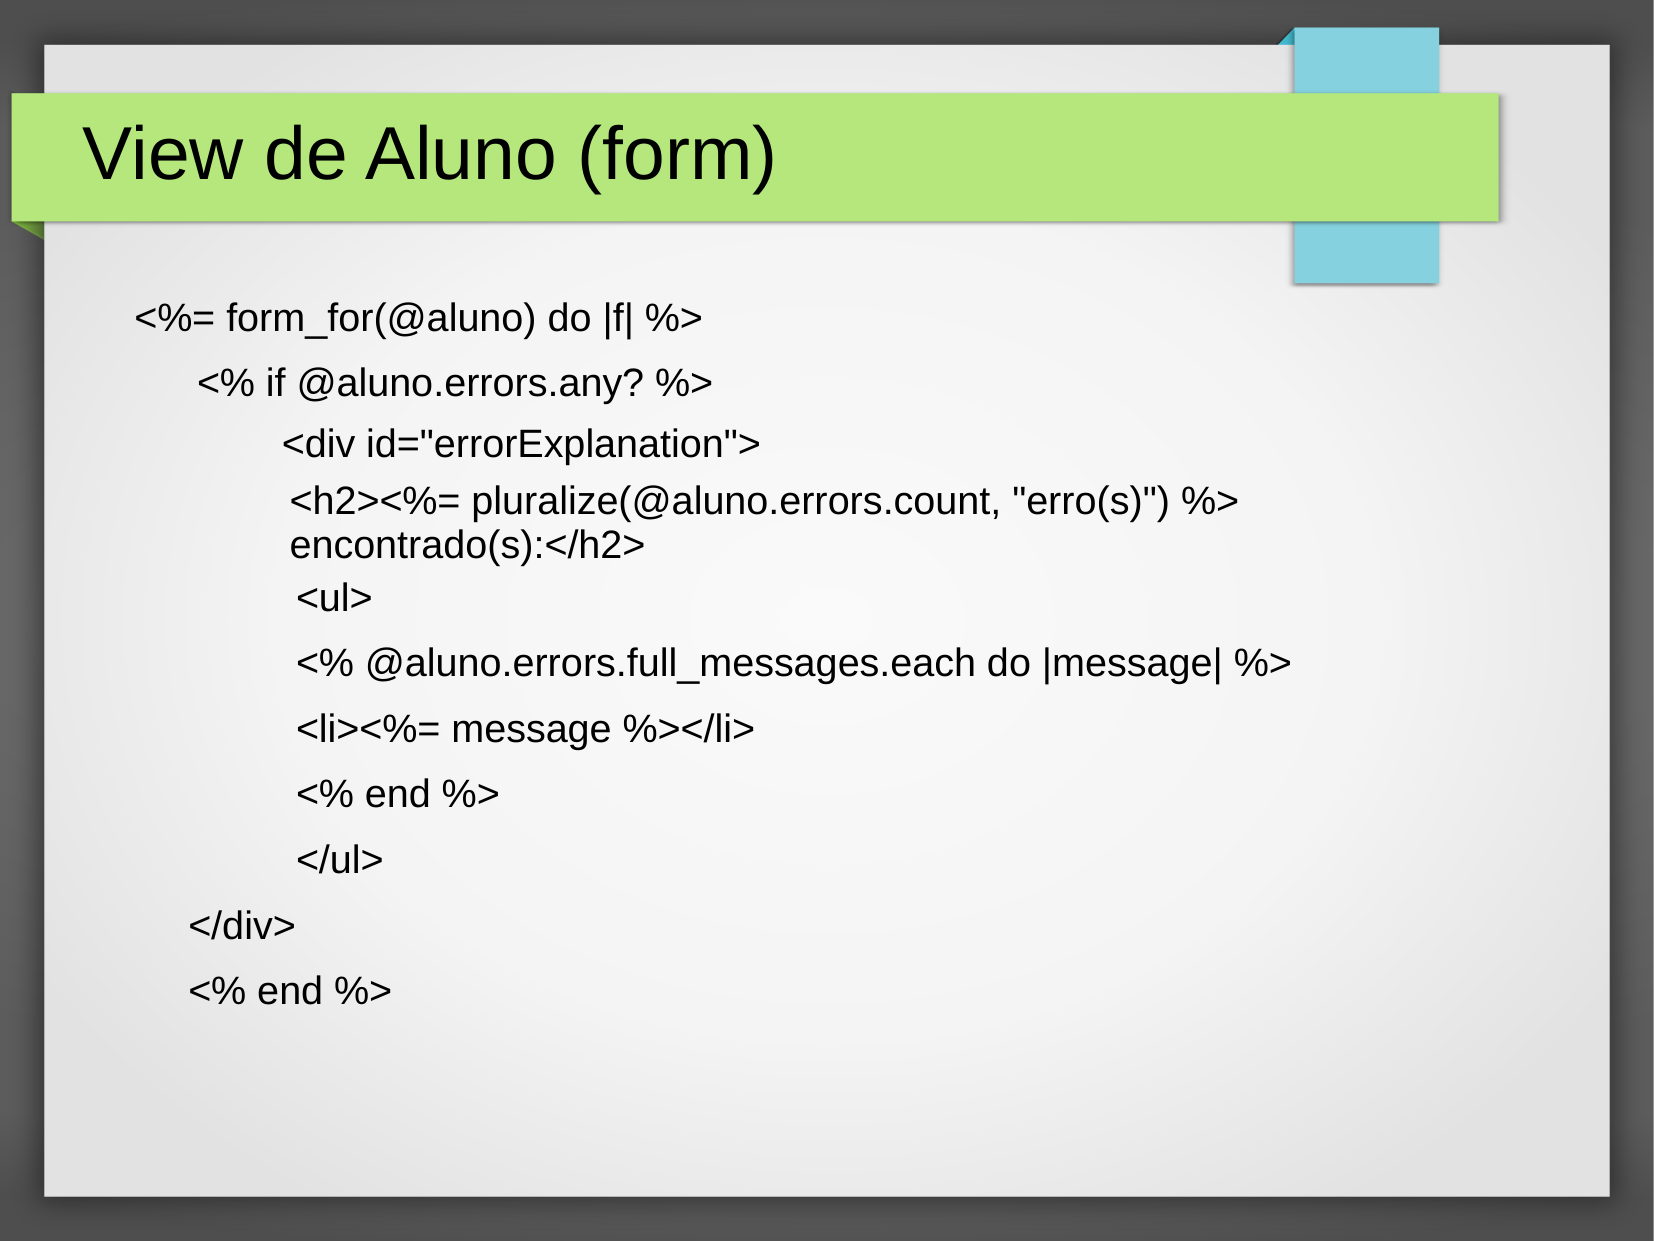

# View de Aluno (form)
<%= form_for(@aluno) do |f| %>
 <% if @aluno.errors.any? %>
 <div id="errorExplanation">
<h2><%= pluralize(@aluno.errors.count, "erro(s)") %> encontrado(s):</h2>
 		<ul>
 		<% @aluno.errors.full_messages.each do |message| %>
 			<li><%= message %></li>
 		<% end %>
 		</ul>
 			</div>
 	<% end %>